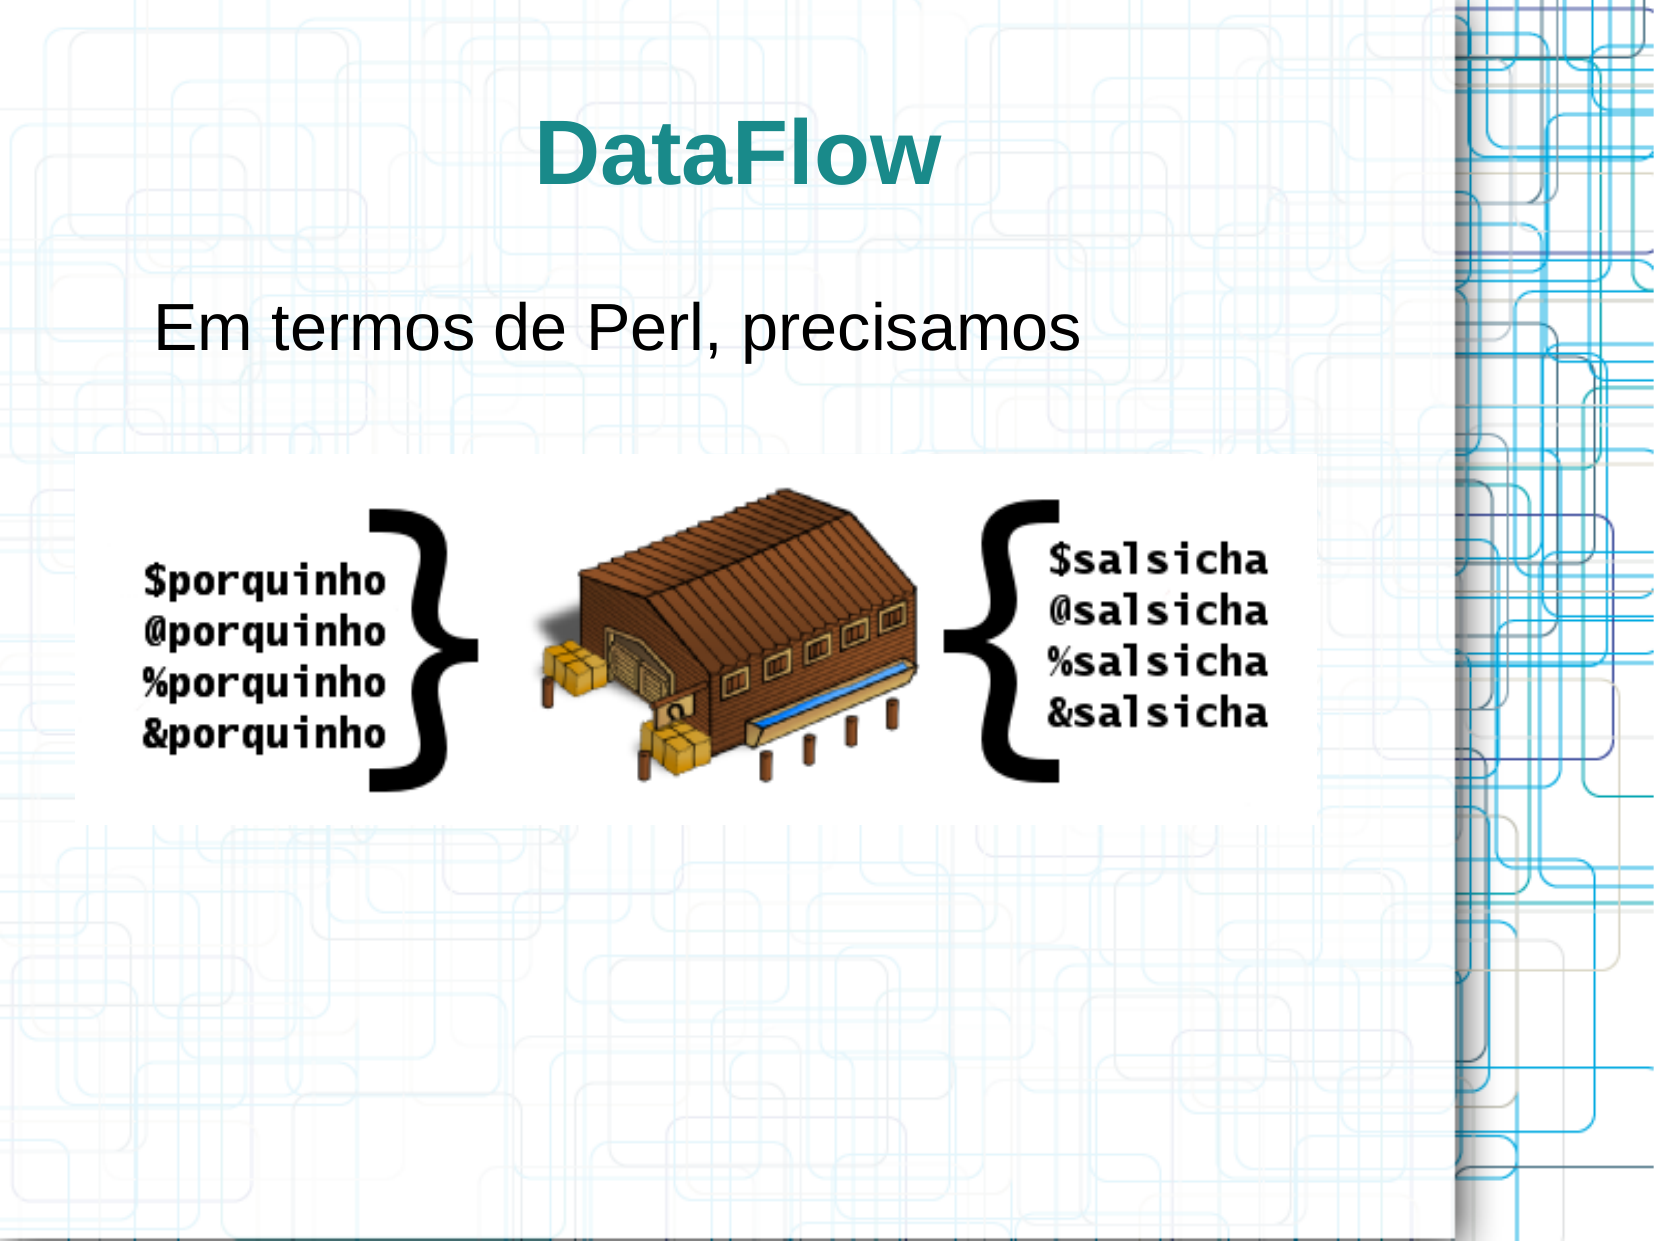

# DataFlow
Em termos de Perl, precisamos